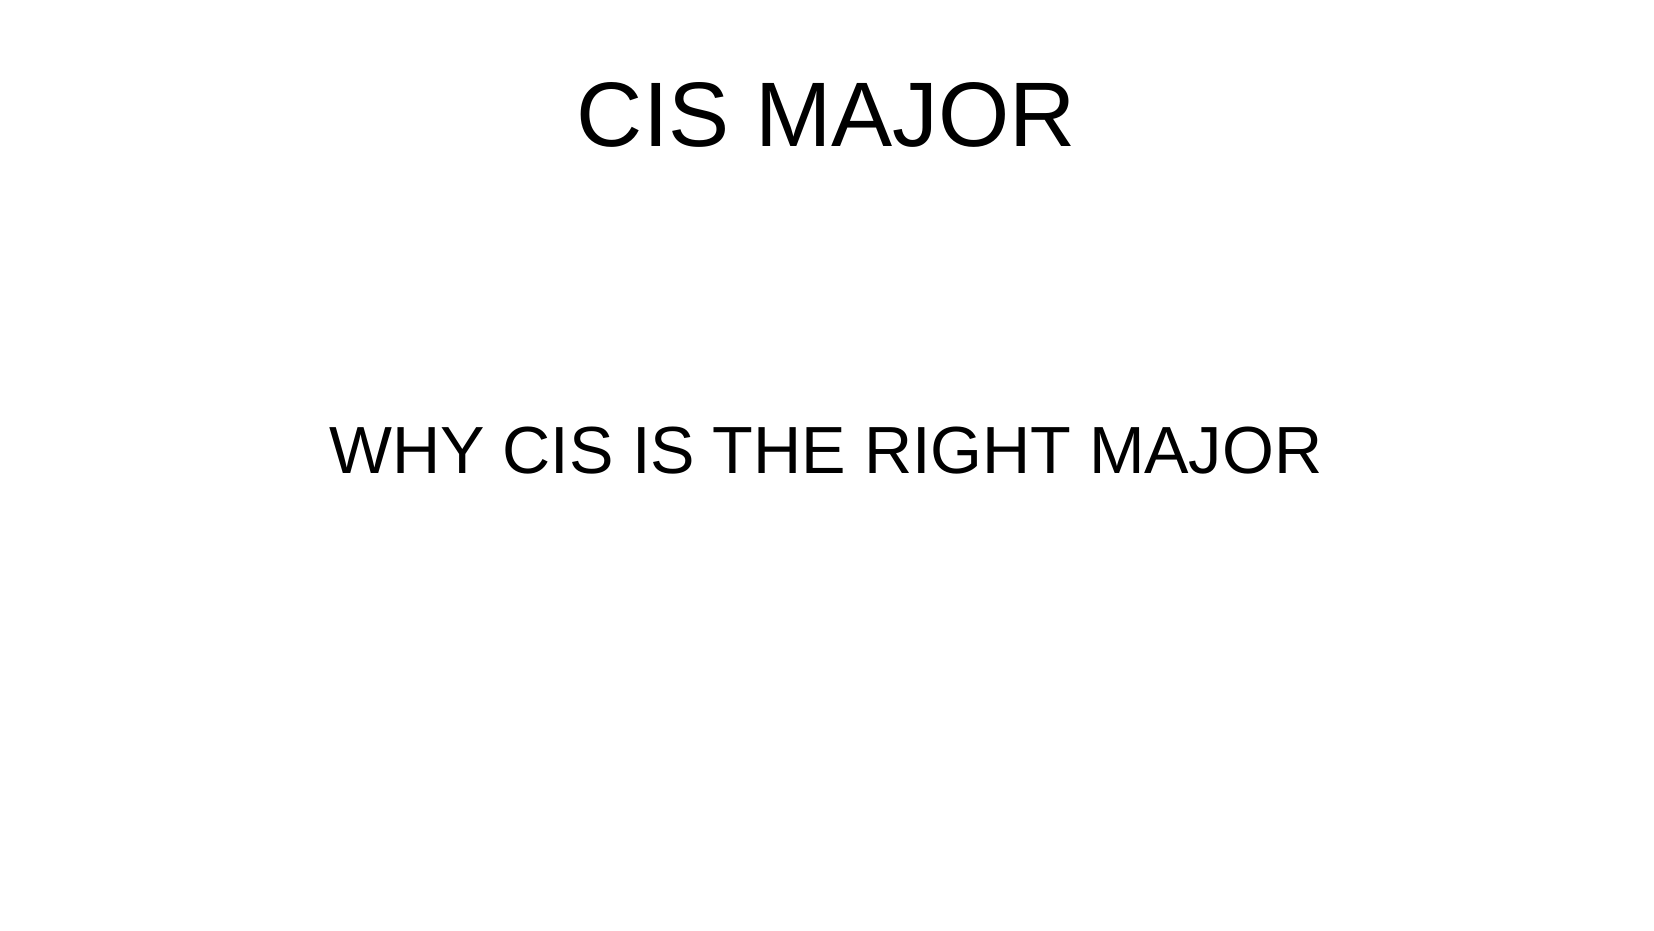

# CIS MAJOR
WHY CIS IS THE RIGHT MAJOR